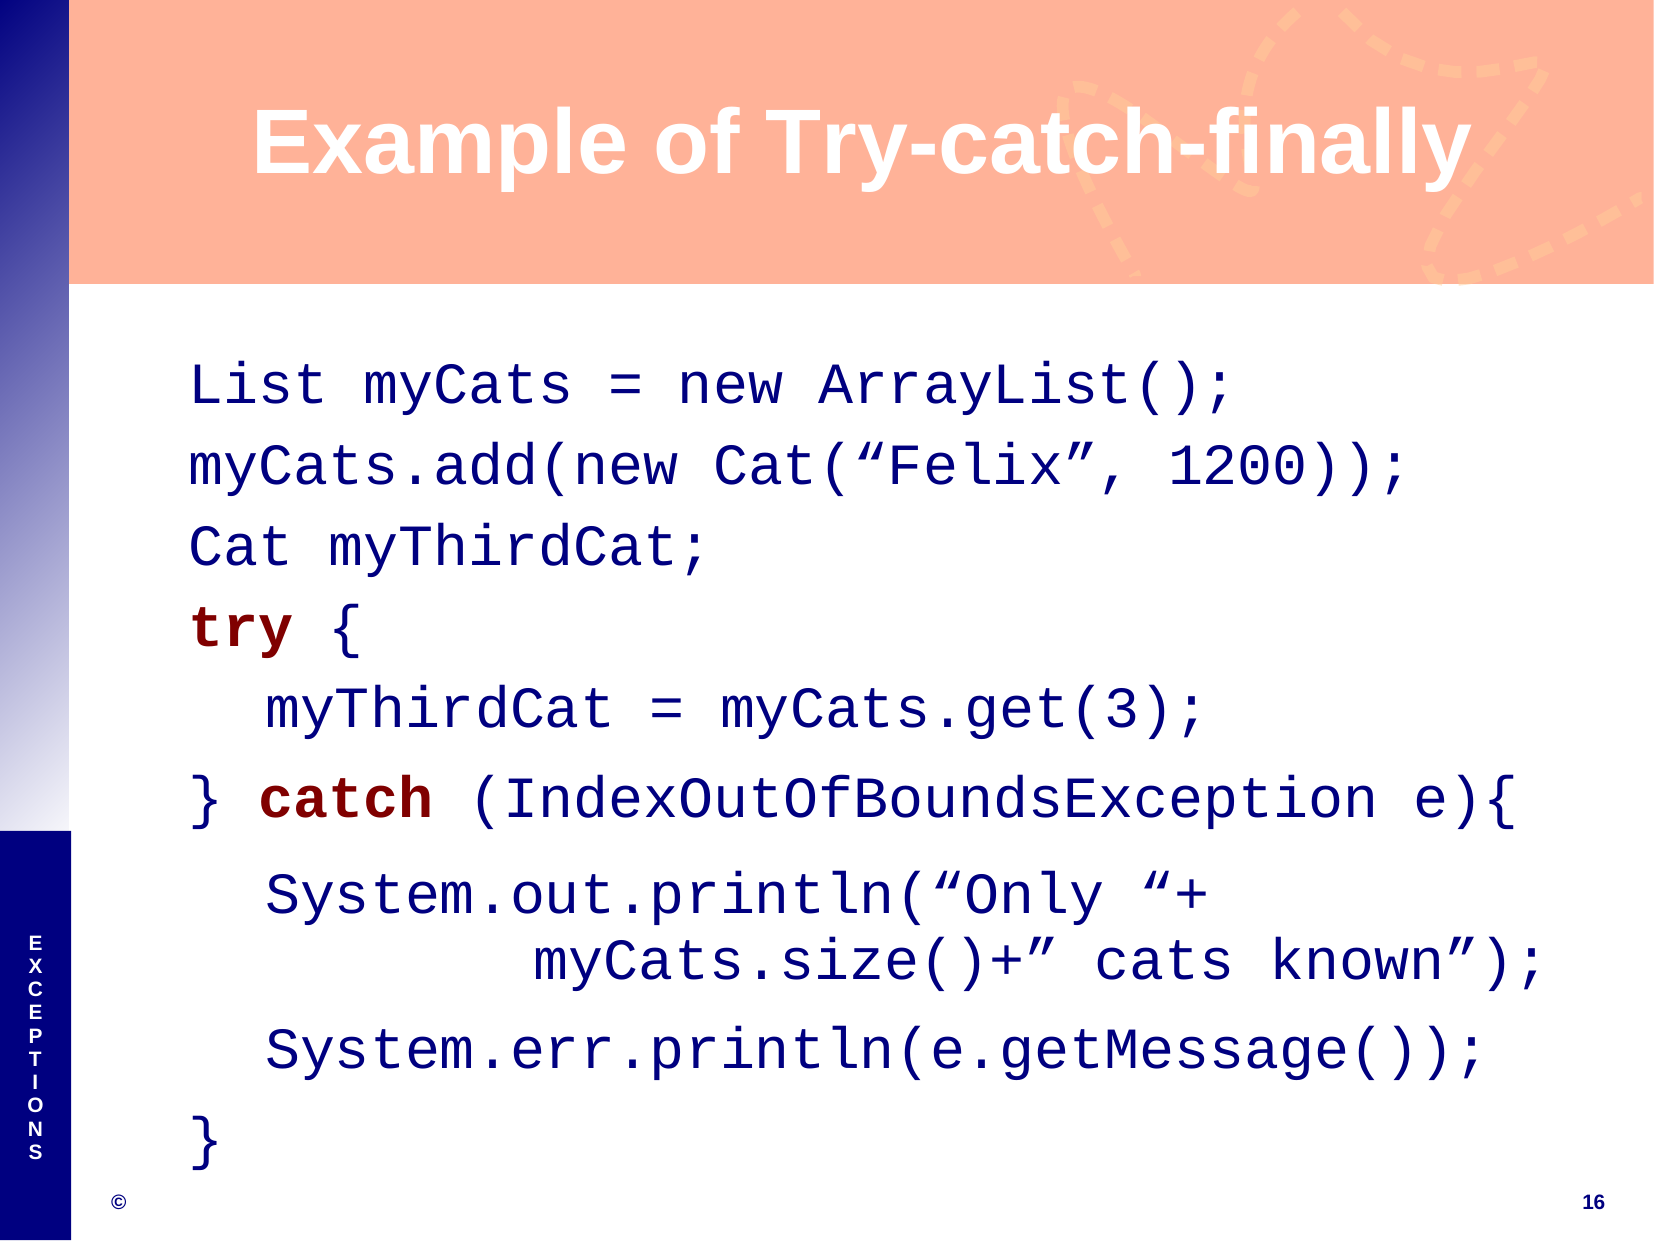

Example of Try-catch-finally
# List myCats = new ArrayList();
myCats.add(new Cat(“Felix”, 1200));
Cat myThirdCat;
try {
myThirdCat = myCats.get(3);
} catch (IndexOutOfBoundsException e){
System.out.println(“Only “+
			myCats.size()+” cats known”);
System.err.println(e.getMessage());
}
E
X
C
E
P
T
I
O
N
S